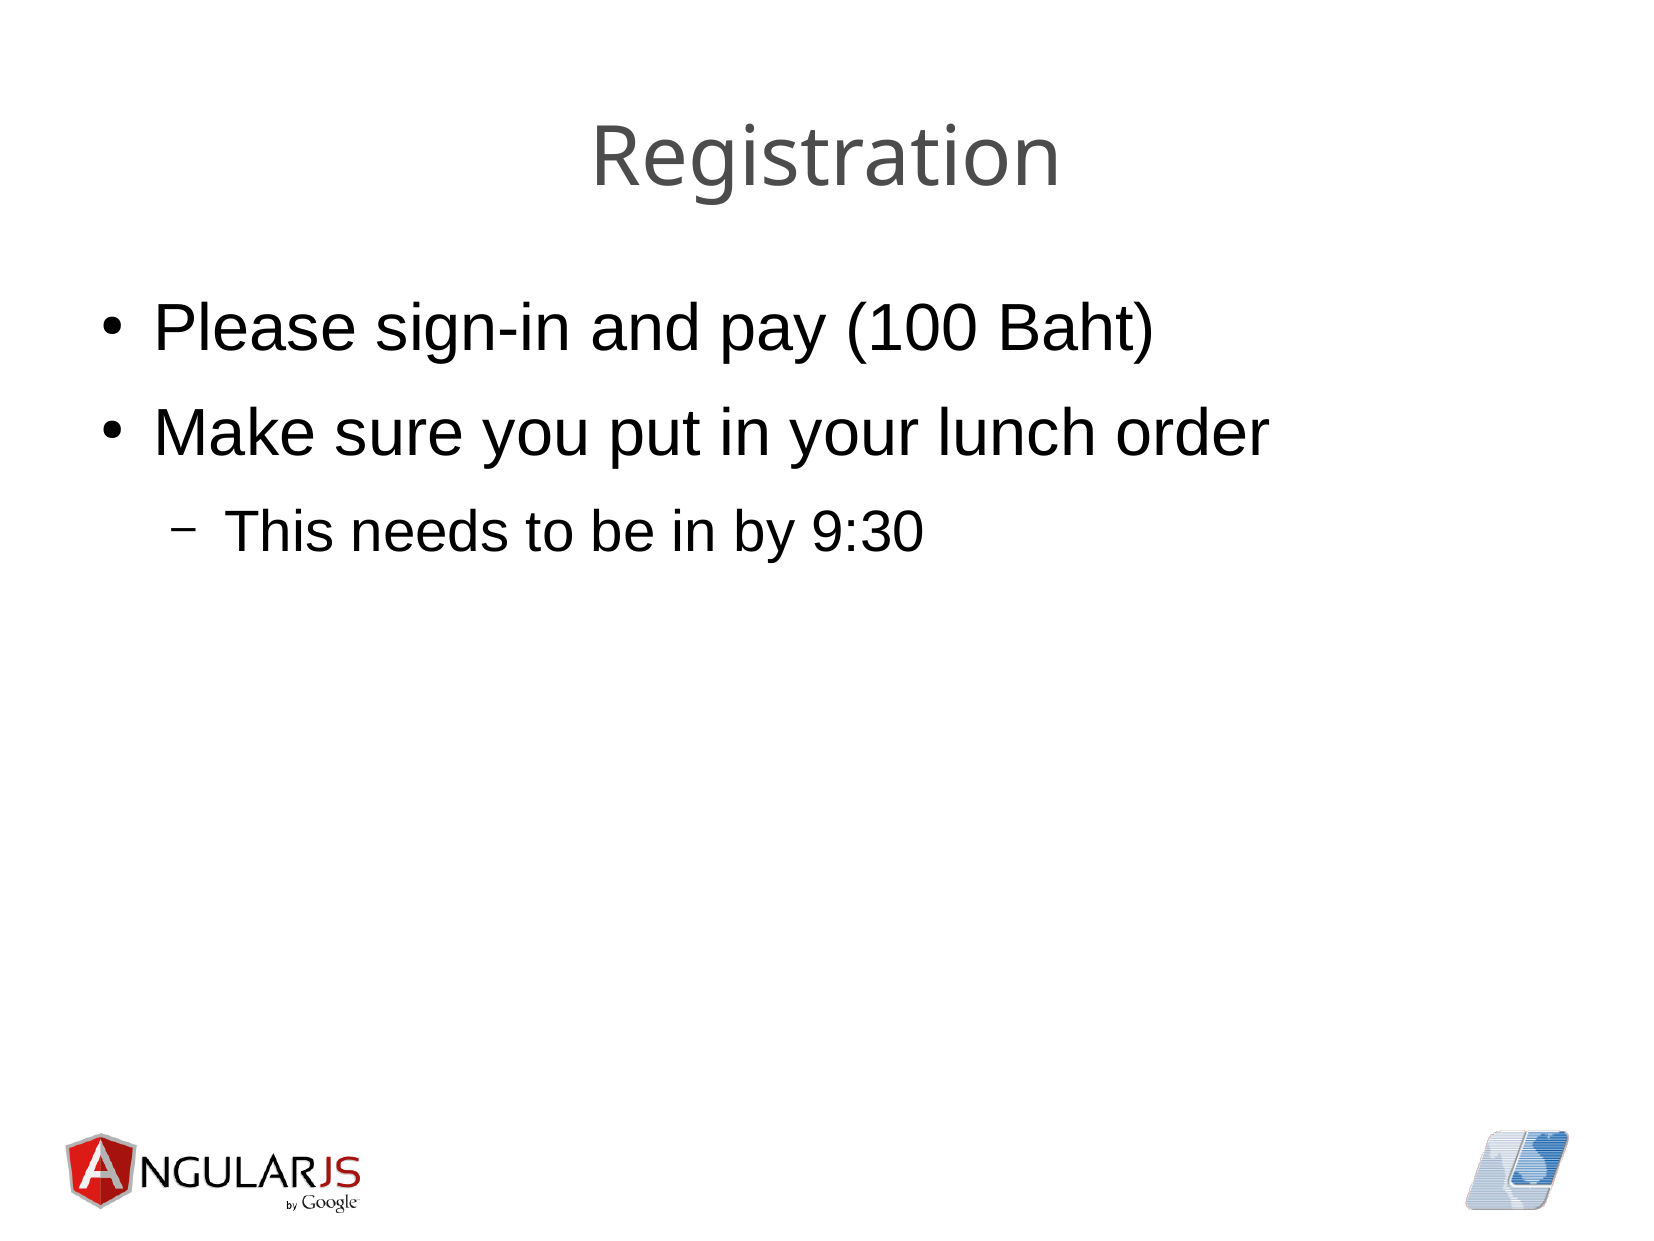

# Registration
Please sign-in and pay (100 Baht)
Make sure you put in your lunch order
This needs to be in by 9:30